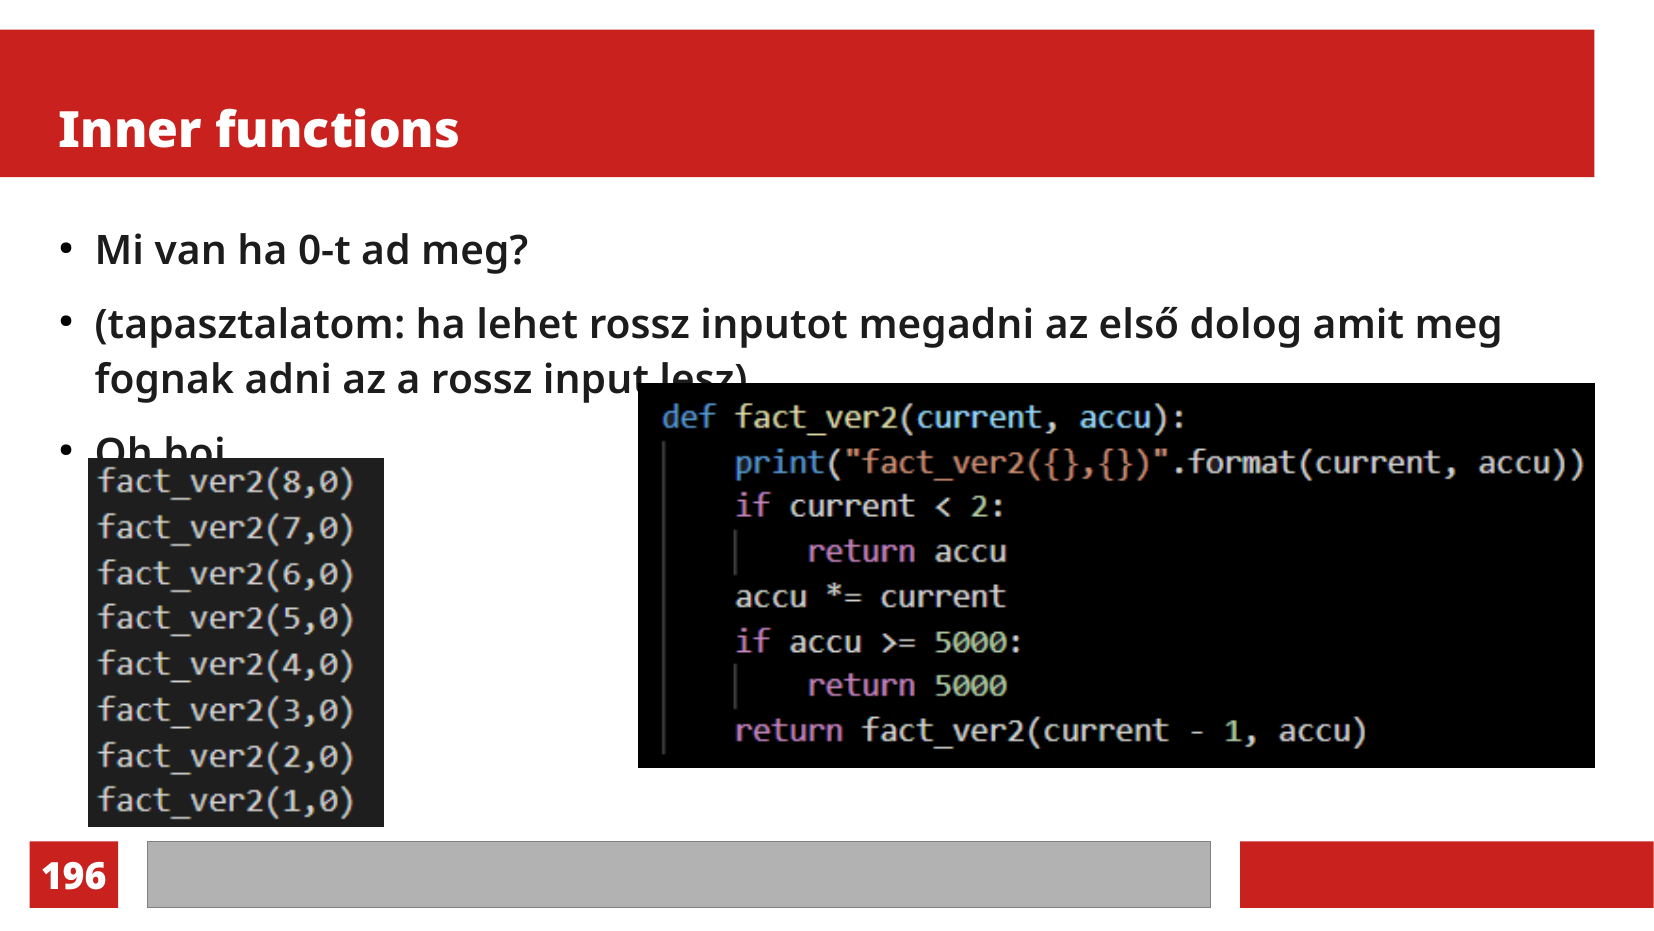

# Inner functions
Mi van ha 0-t ad meg?
(tapasztalatom: ha lehet rossz inputot megadni az első dolog amit meg fognak adni az a rossz input lesz)
Oh boi...
196